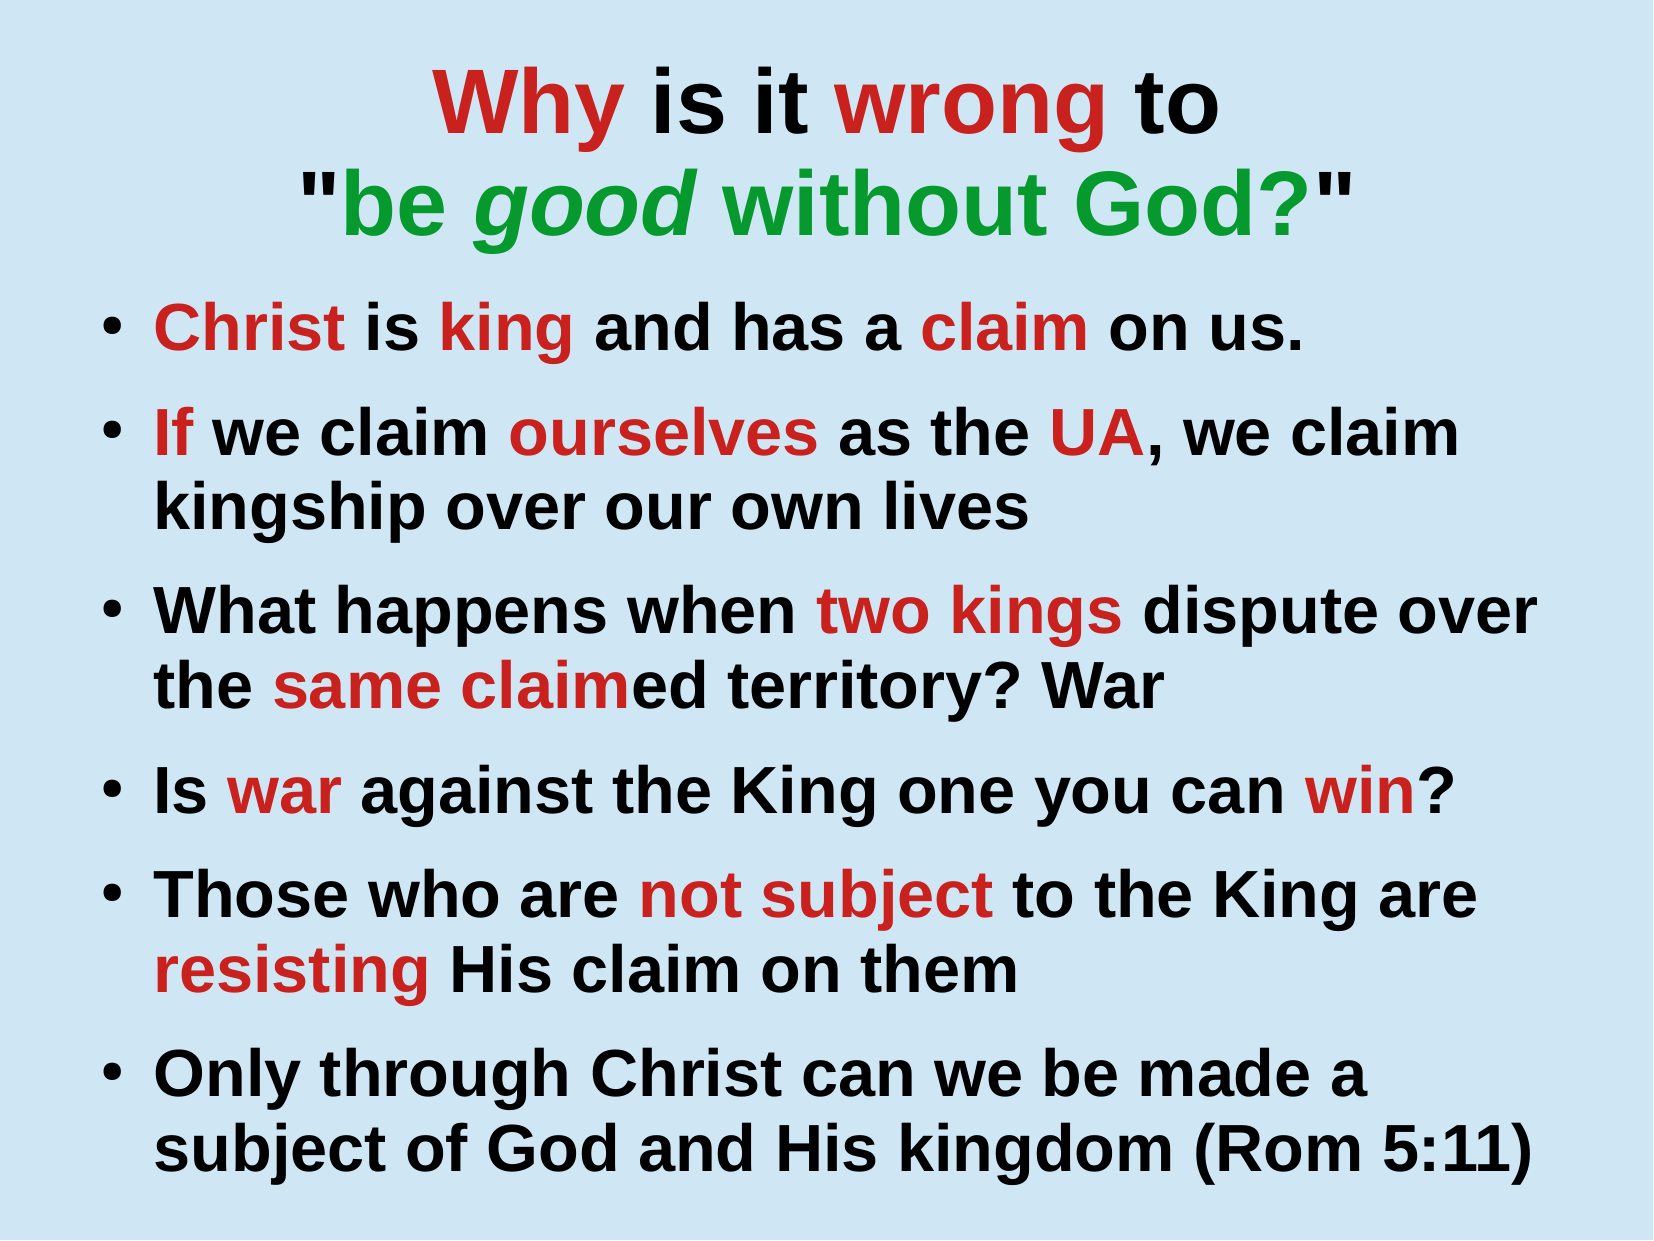

# Why is it wrong to "be good without God?"
Christ is king and has a claim on us.
If we claim ourselves as the UA, we claim kingship over our own lives
What happens when two kings dispute over the same claimed territory? War
Is war against the King one you can win?
Those who are not subject to the King are resisting His claim on them
Only through Christ can we be made a subject of God and His kingdom (Rom 5:11)